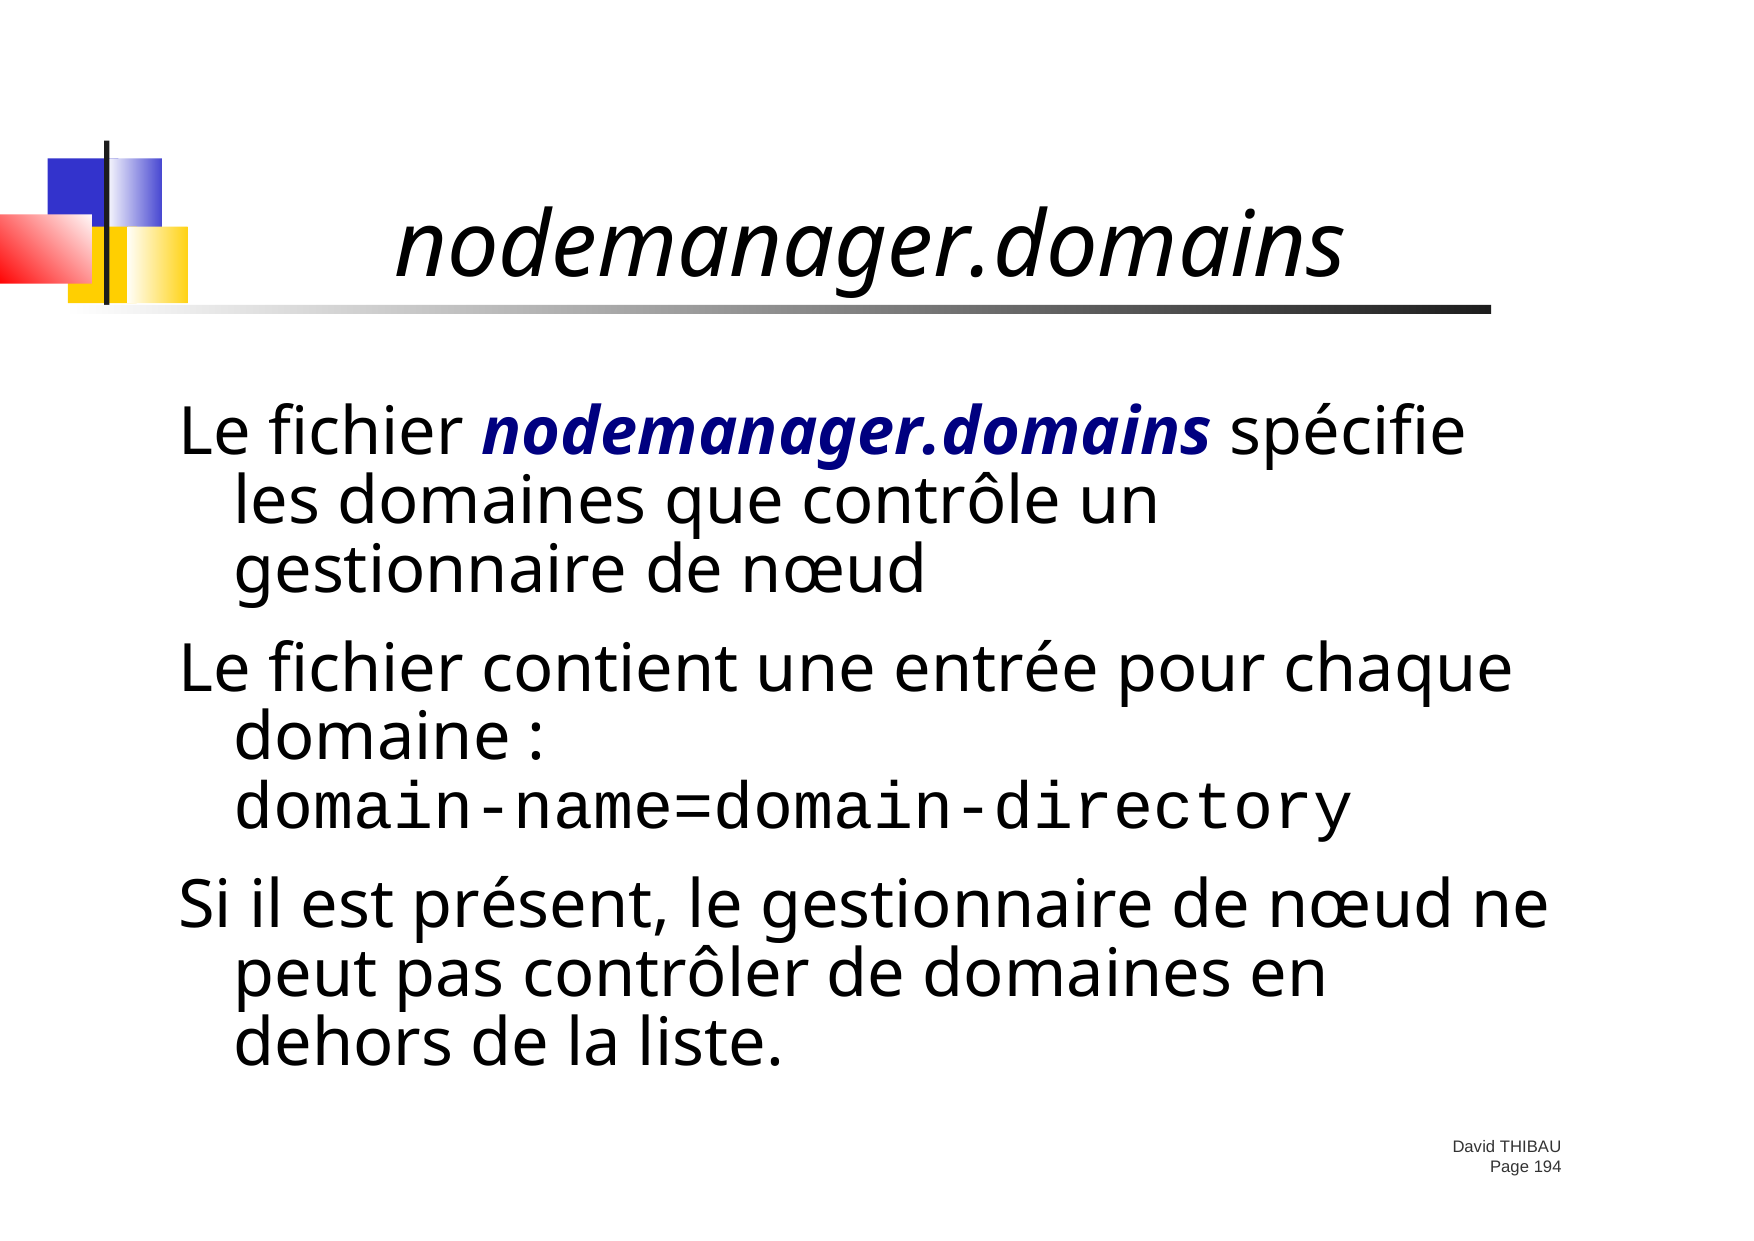

# nodemanager.domains
Le fichier nodemanager.domains spécifie les domaines que contrôle un gestionnaire de nœud
Le fichier contient une entrée pour chaque domaine :
domain-name=domain-directory
Si il est présent, le gestionnaire de nœud ne peut pas contrôler de domaines en dehors de la liste.